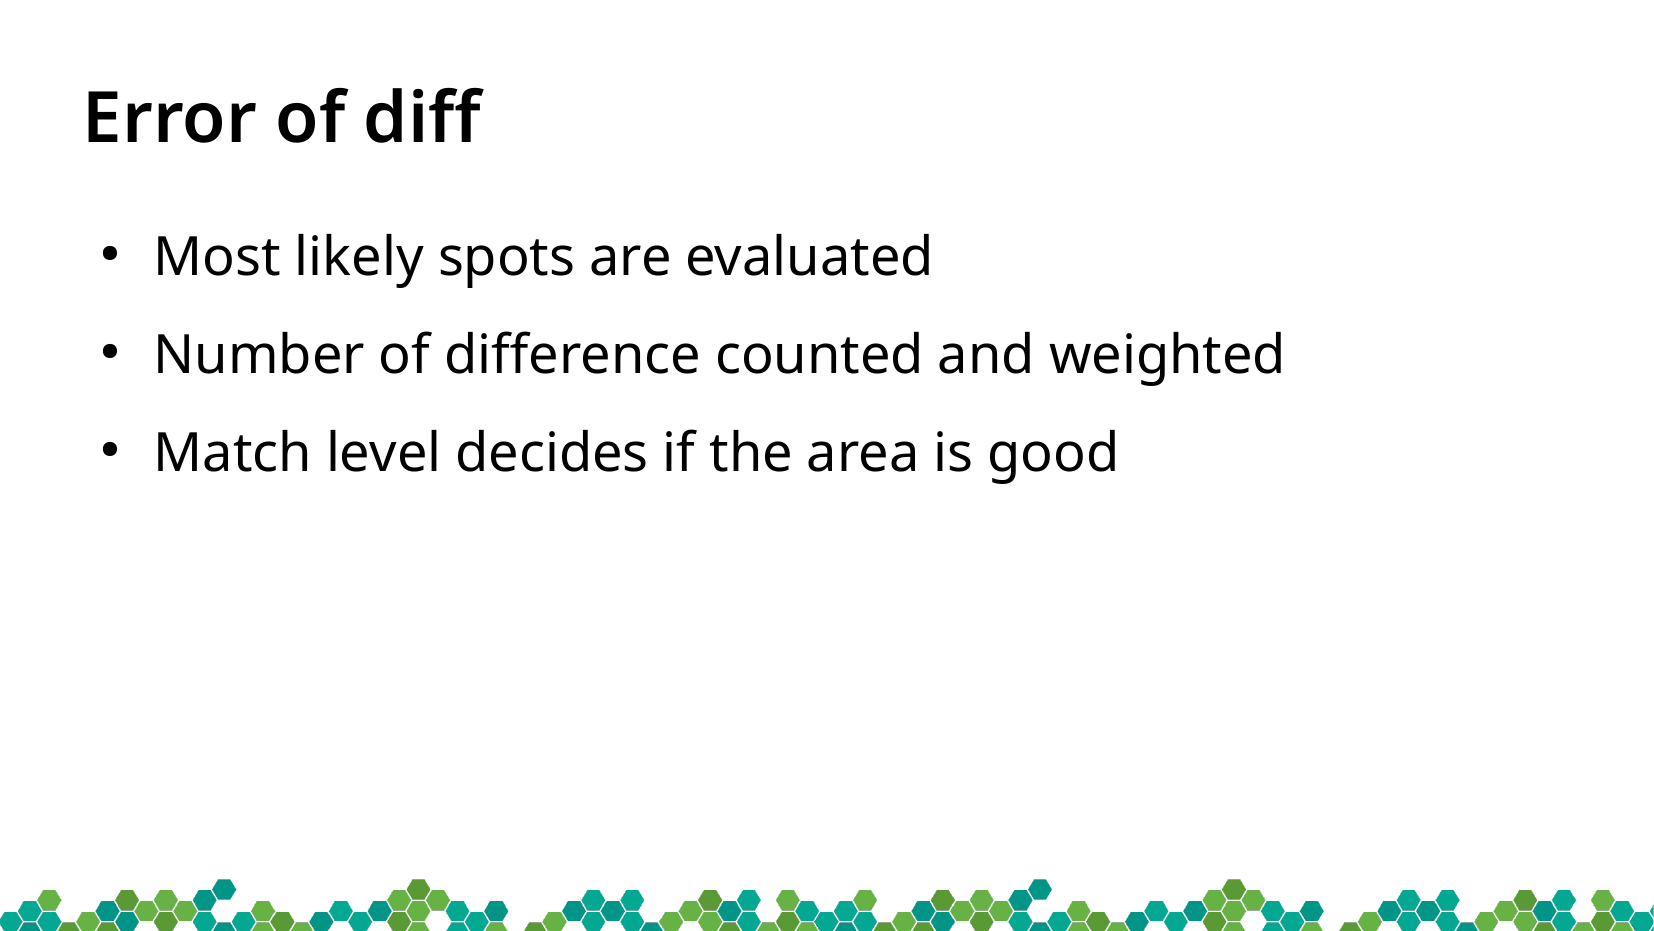

# Error of diff
Most likely spots are evaluated
Number of difference counted and weighted
Match level decides if the area is good